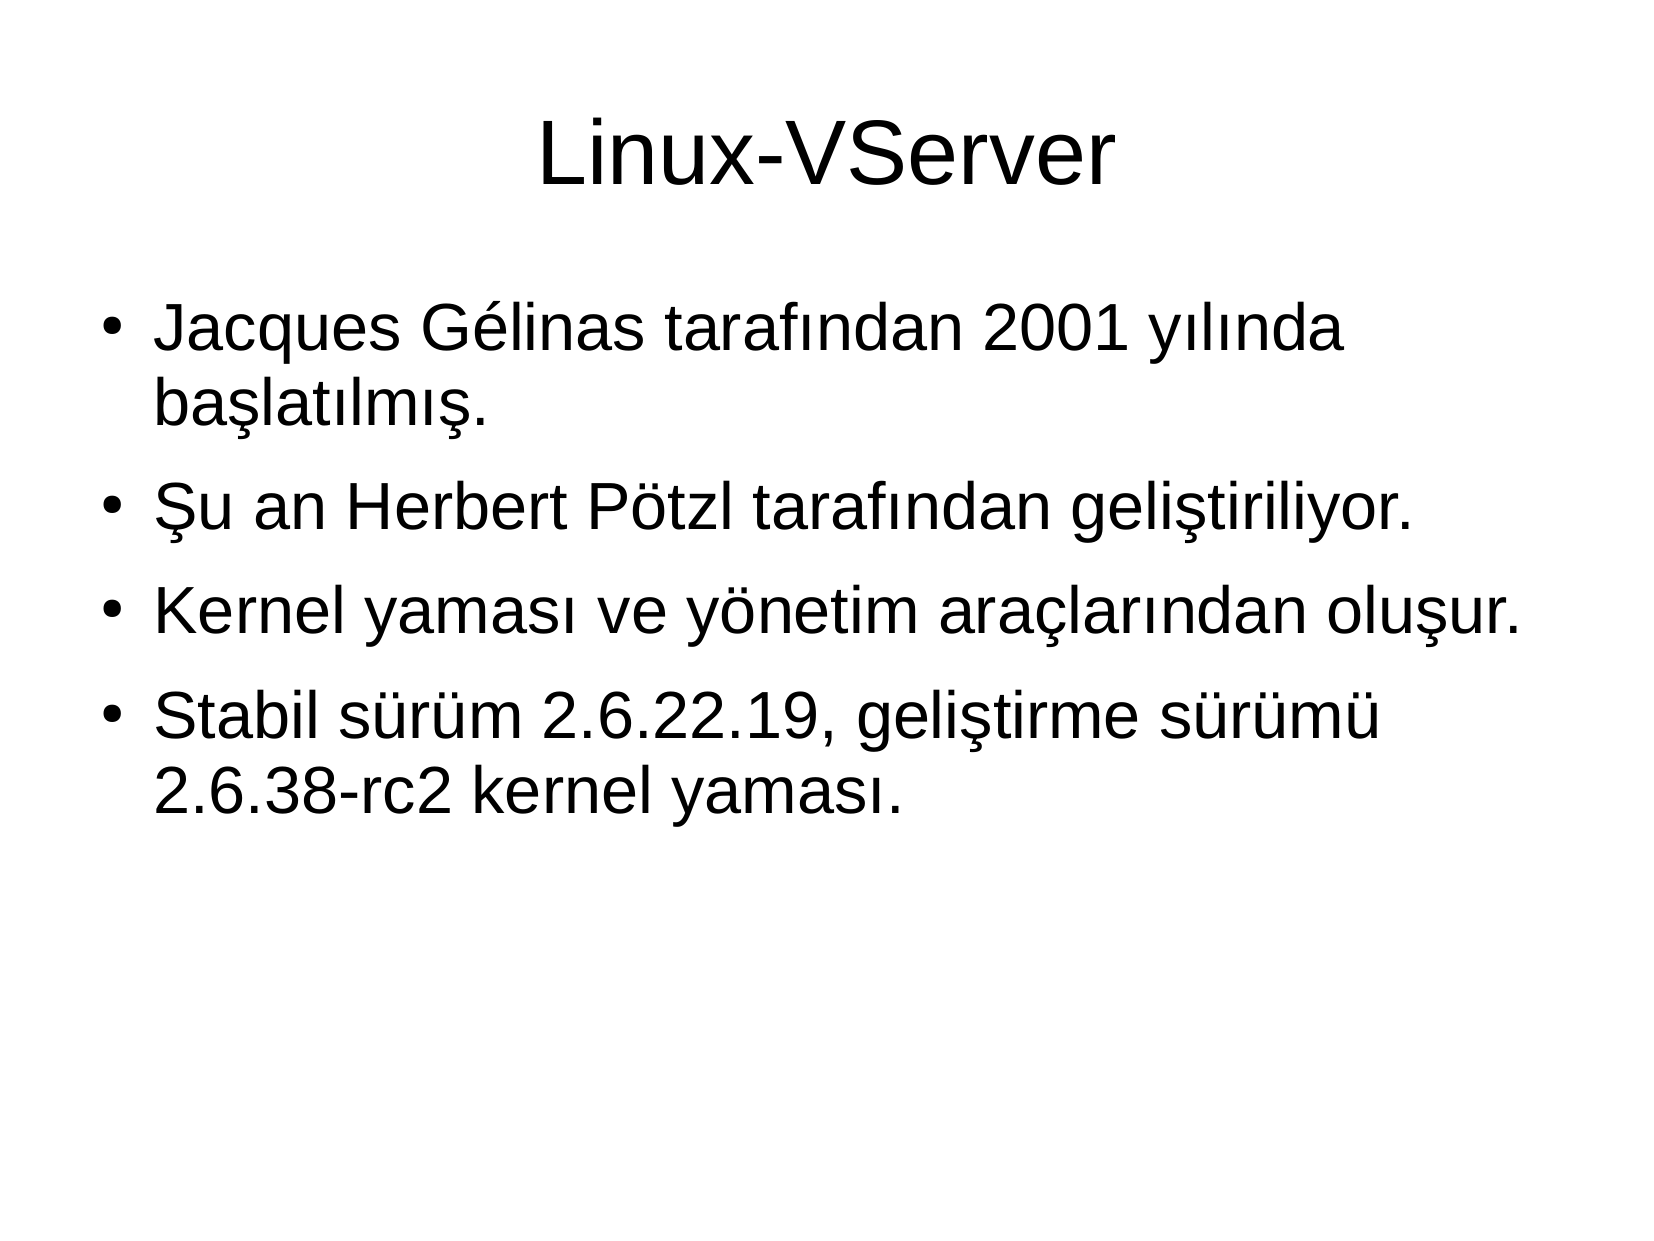

# Linux-VServer
Jacques Gélinas tarafından 2001 yılında başlatılmış.
Şu an Herbert Pötzl tarafından geliştiriliyor.
Kernel yaması ve yönetim araçlarından oluşur.
Stabil sürüm 2.6.22.19, geliştirme sürümü 2.6.38-rc2 kernel yaması.